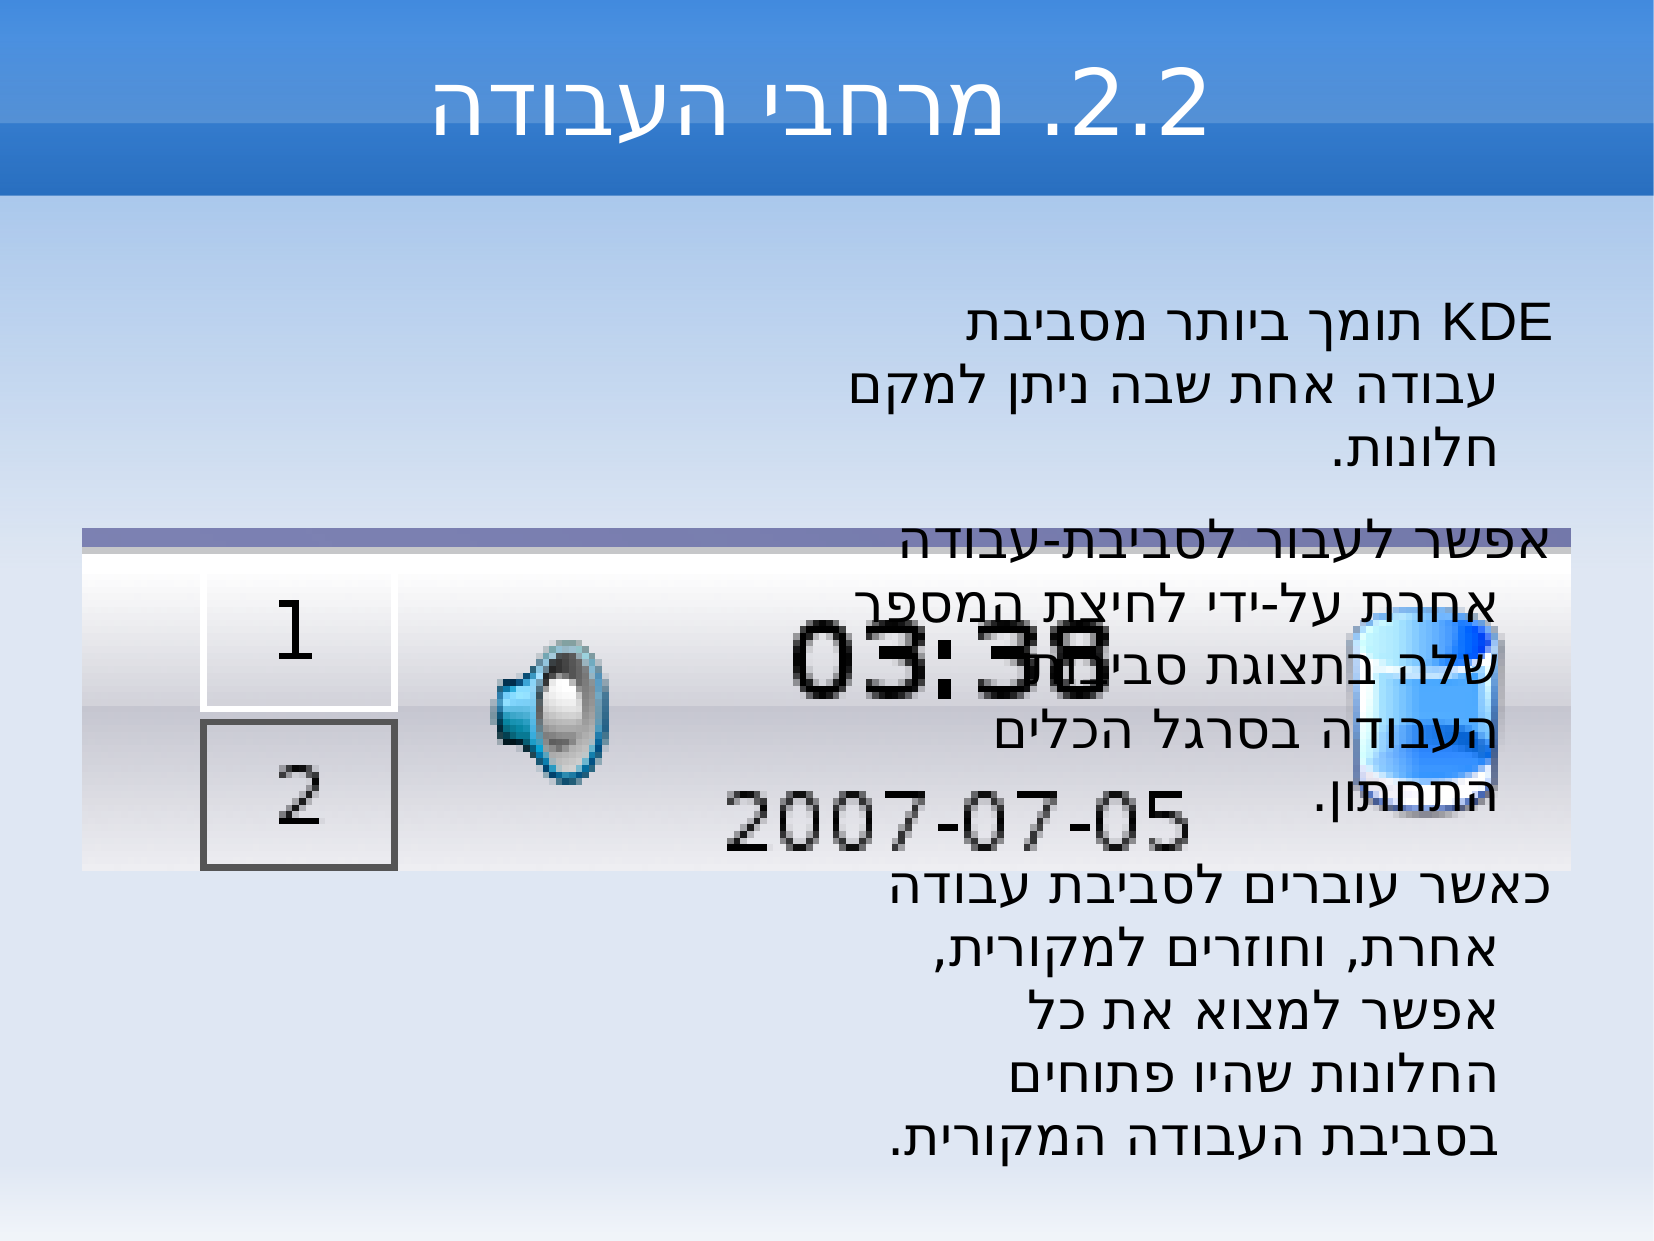

# 2.2. מרחבי העבודה
KDE תומך ביותר מסביבת עבודה אחת שבה ניתן למקם חלונות.
אפשר לעבור לסביבת-עבודה אחרת על-ידי לחיצת המספר שלה בתצוגת סביבות העבודה בסרגל הכלים התחתון.
כאשר עוברים לסביבת עבודה אחרת, וחוזרים למקורית, אפשר למצוא את כל החלונות שהיו פתוחים בסביבת העבודה המקורית.